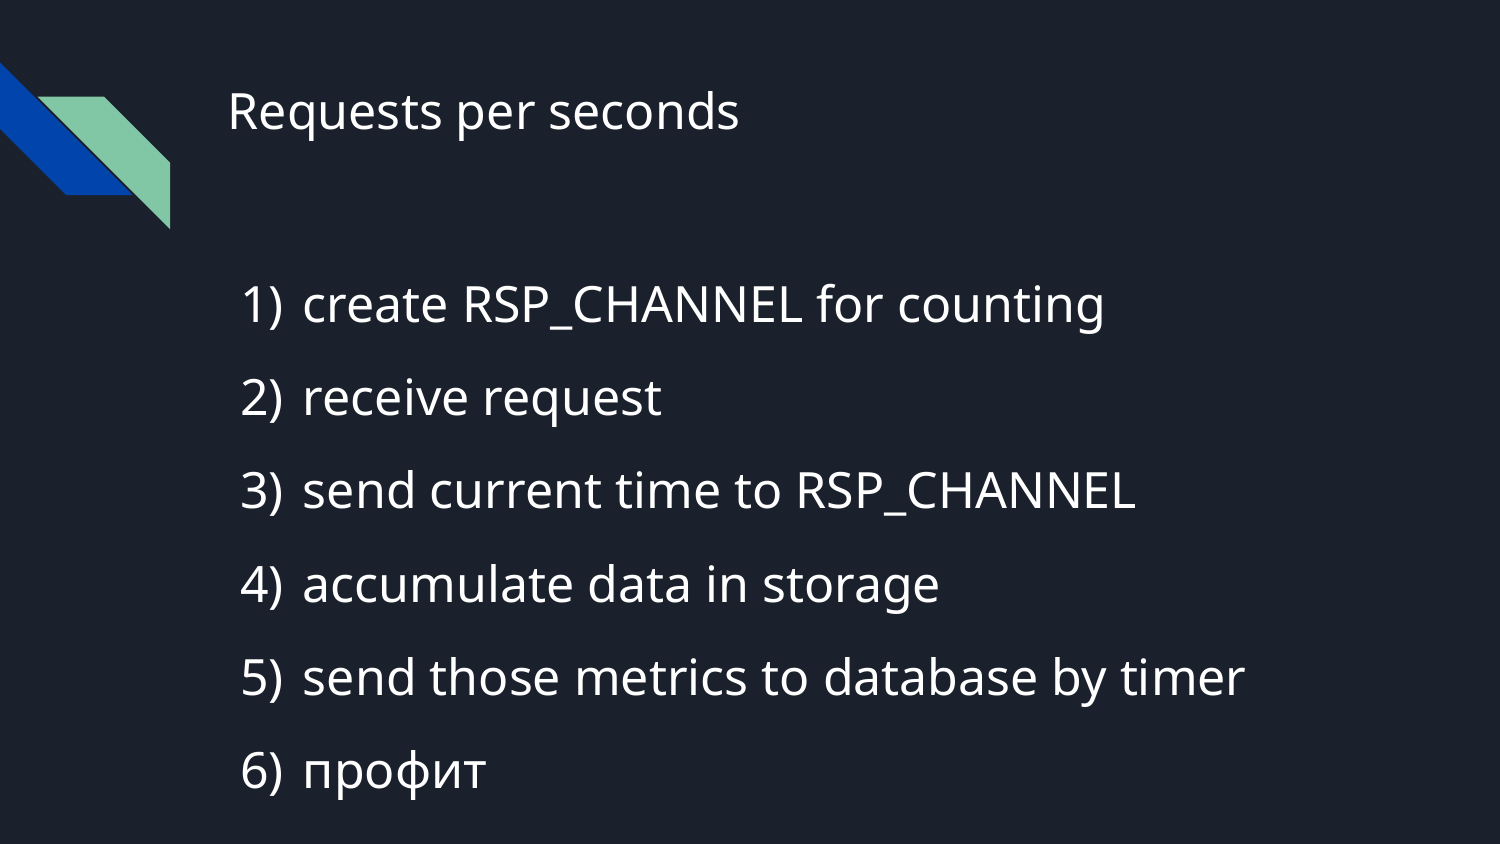

# Requests per seconds
create RSP_CHANNEL for counting
receive request
send current time to RSP_CHANNEL
accumulate data in storage
send those metrics to database by timer
профит